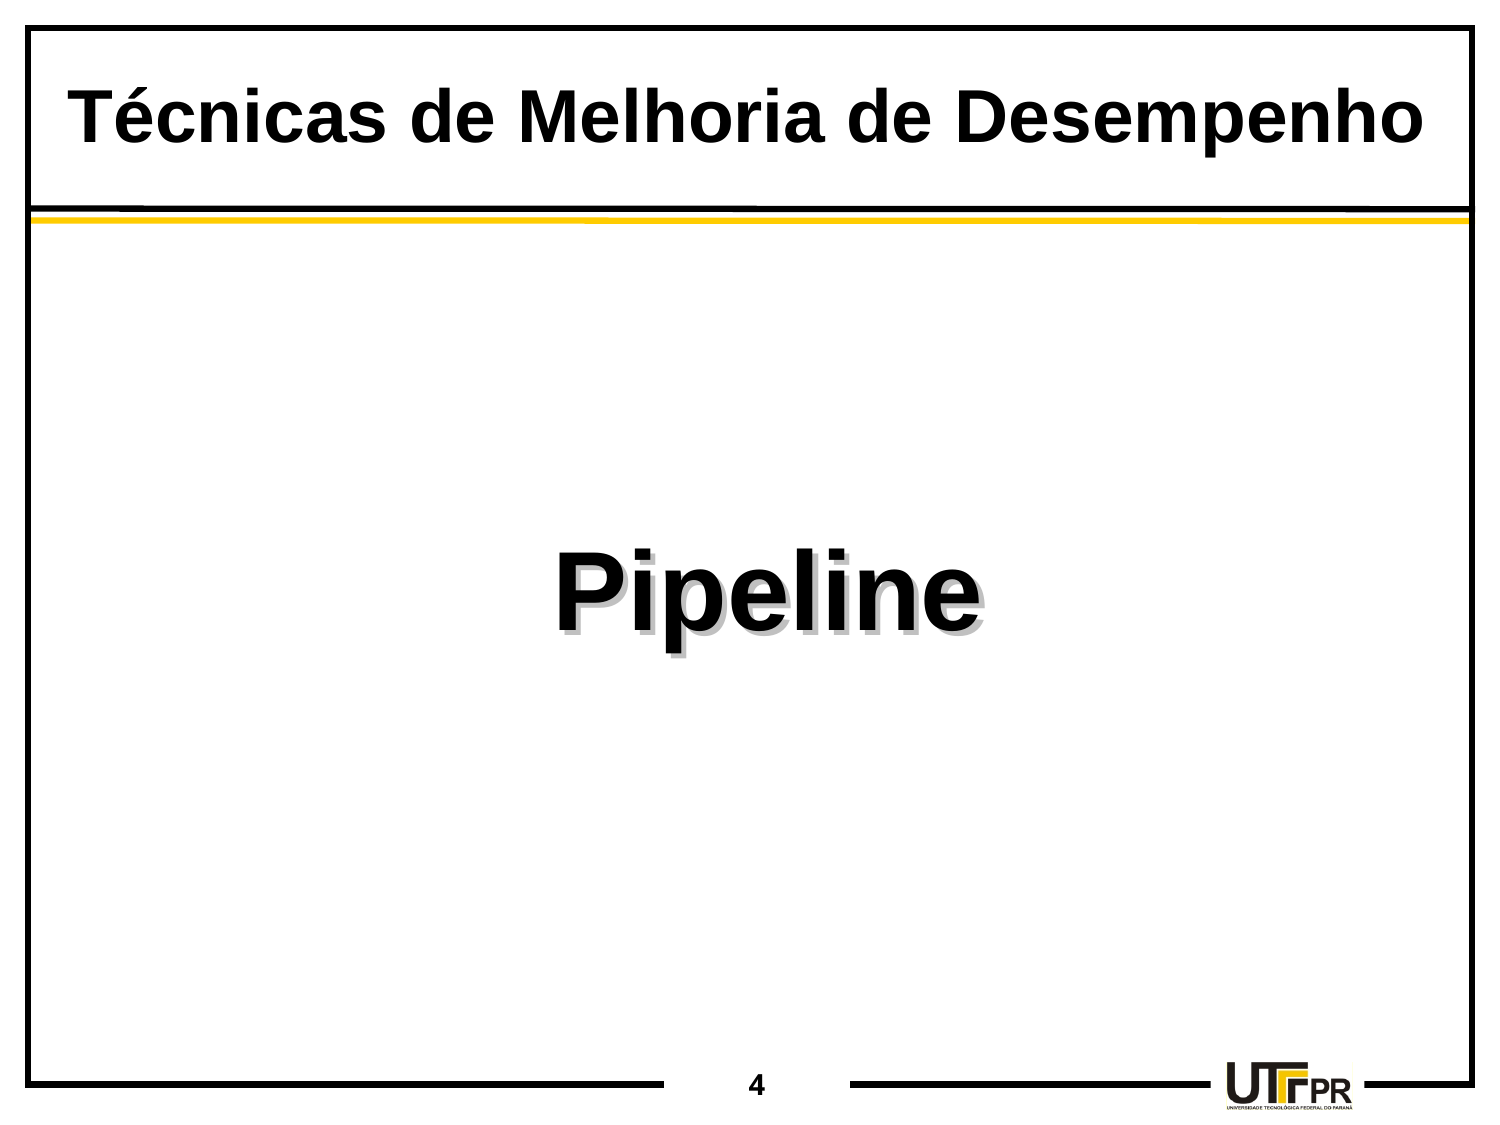

# Técnicas de Melhoria de Desempenho
Pipeline